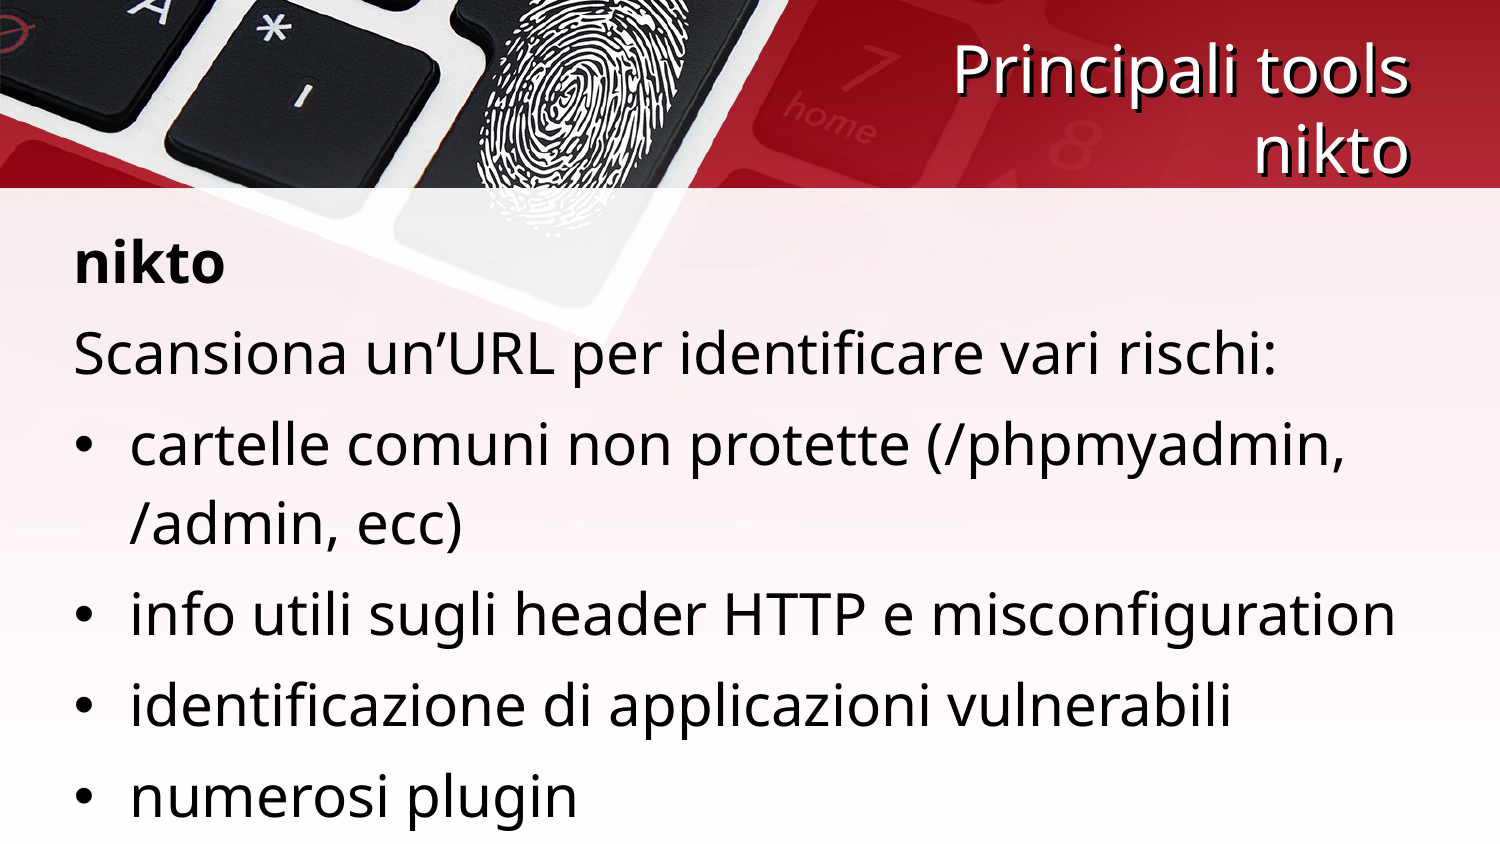

# Principali tools nikto
nikto
Scansiona un’URL per identificare vari rischi:
cartelle comuni non protette (/phpmyadmin, /admin, ecc)
info utili sugli header HTTP e misconfiguration
identificazione di applicazioni vulnerabili
numerosi plugin
https://cirt.net/nikto2